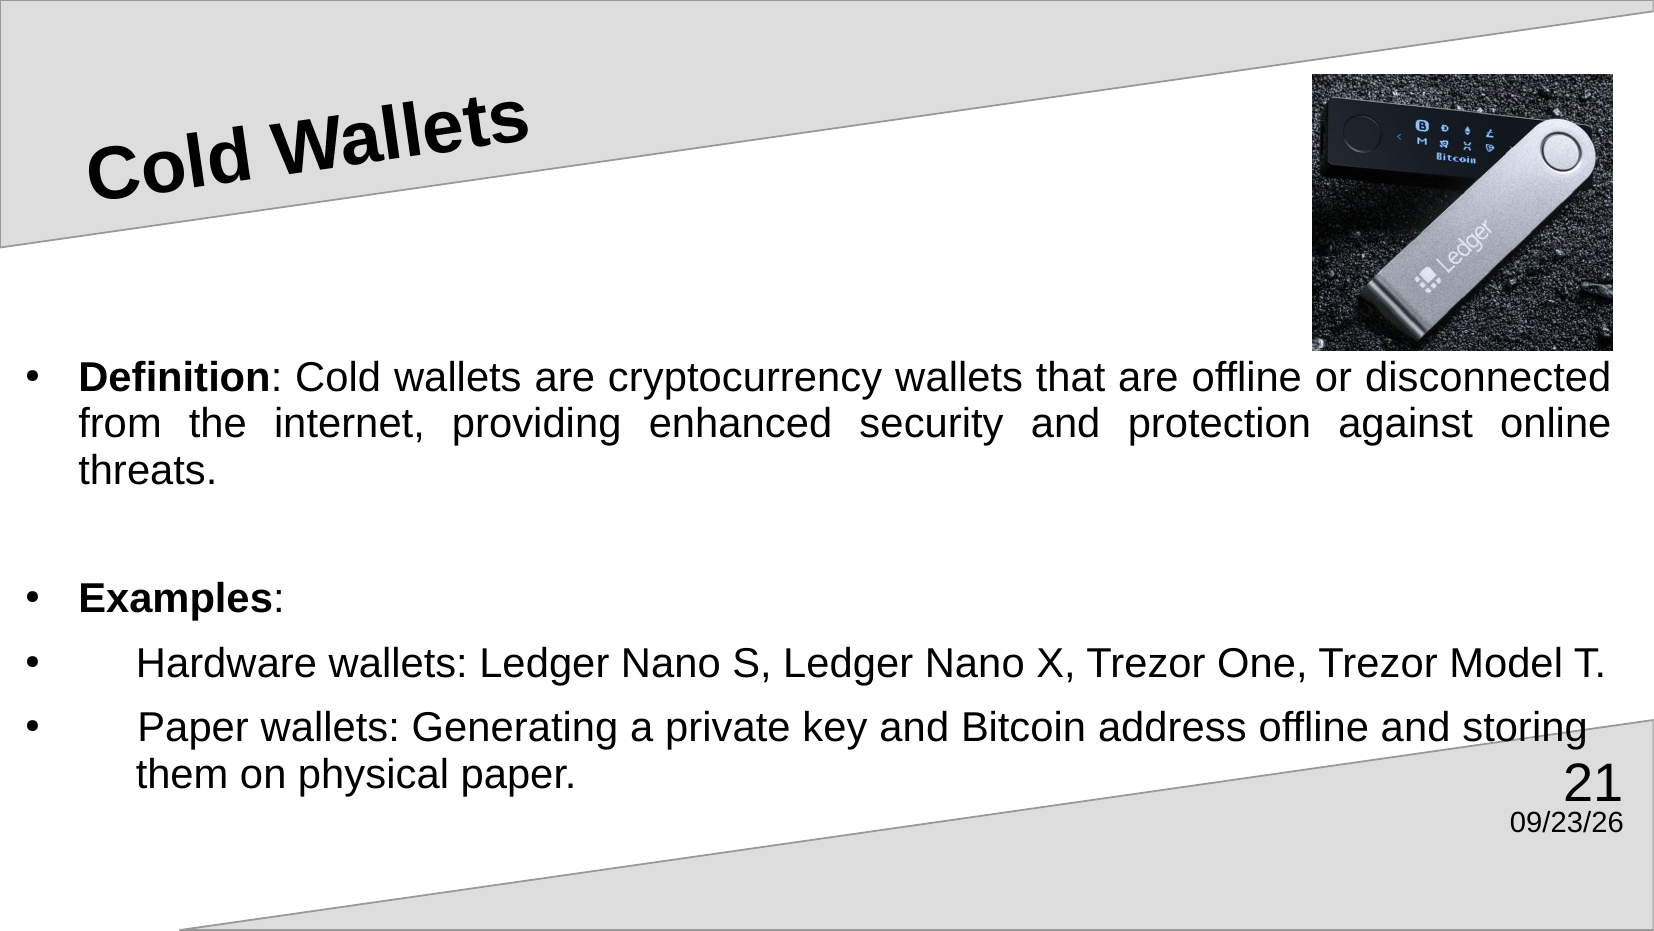

# Cold Wallets
Definition: Cold wallets are cryptocurrency wallets that are offline or disconnected from the internet, providing enhanced security and protection against online threats.
Examples:
 Hardware wallets: Ledger Nano S, Ledger Nano X, Trezor One, Trezor Model T.
 Paper wallets: Generating a private key and Bitcoin address offline and storing them on physical paper.
21